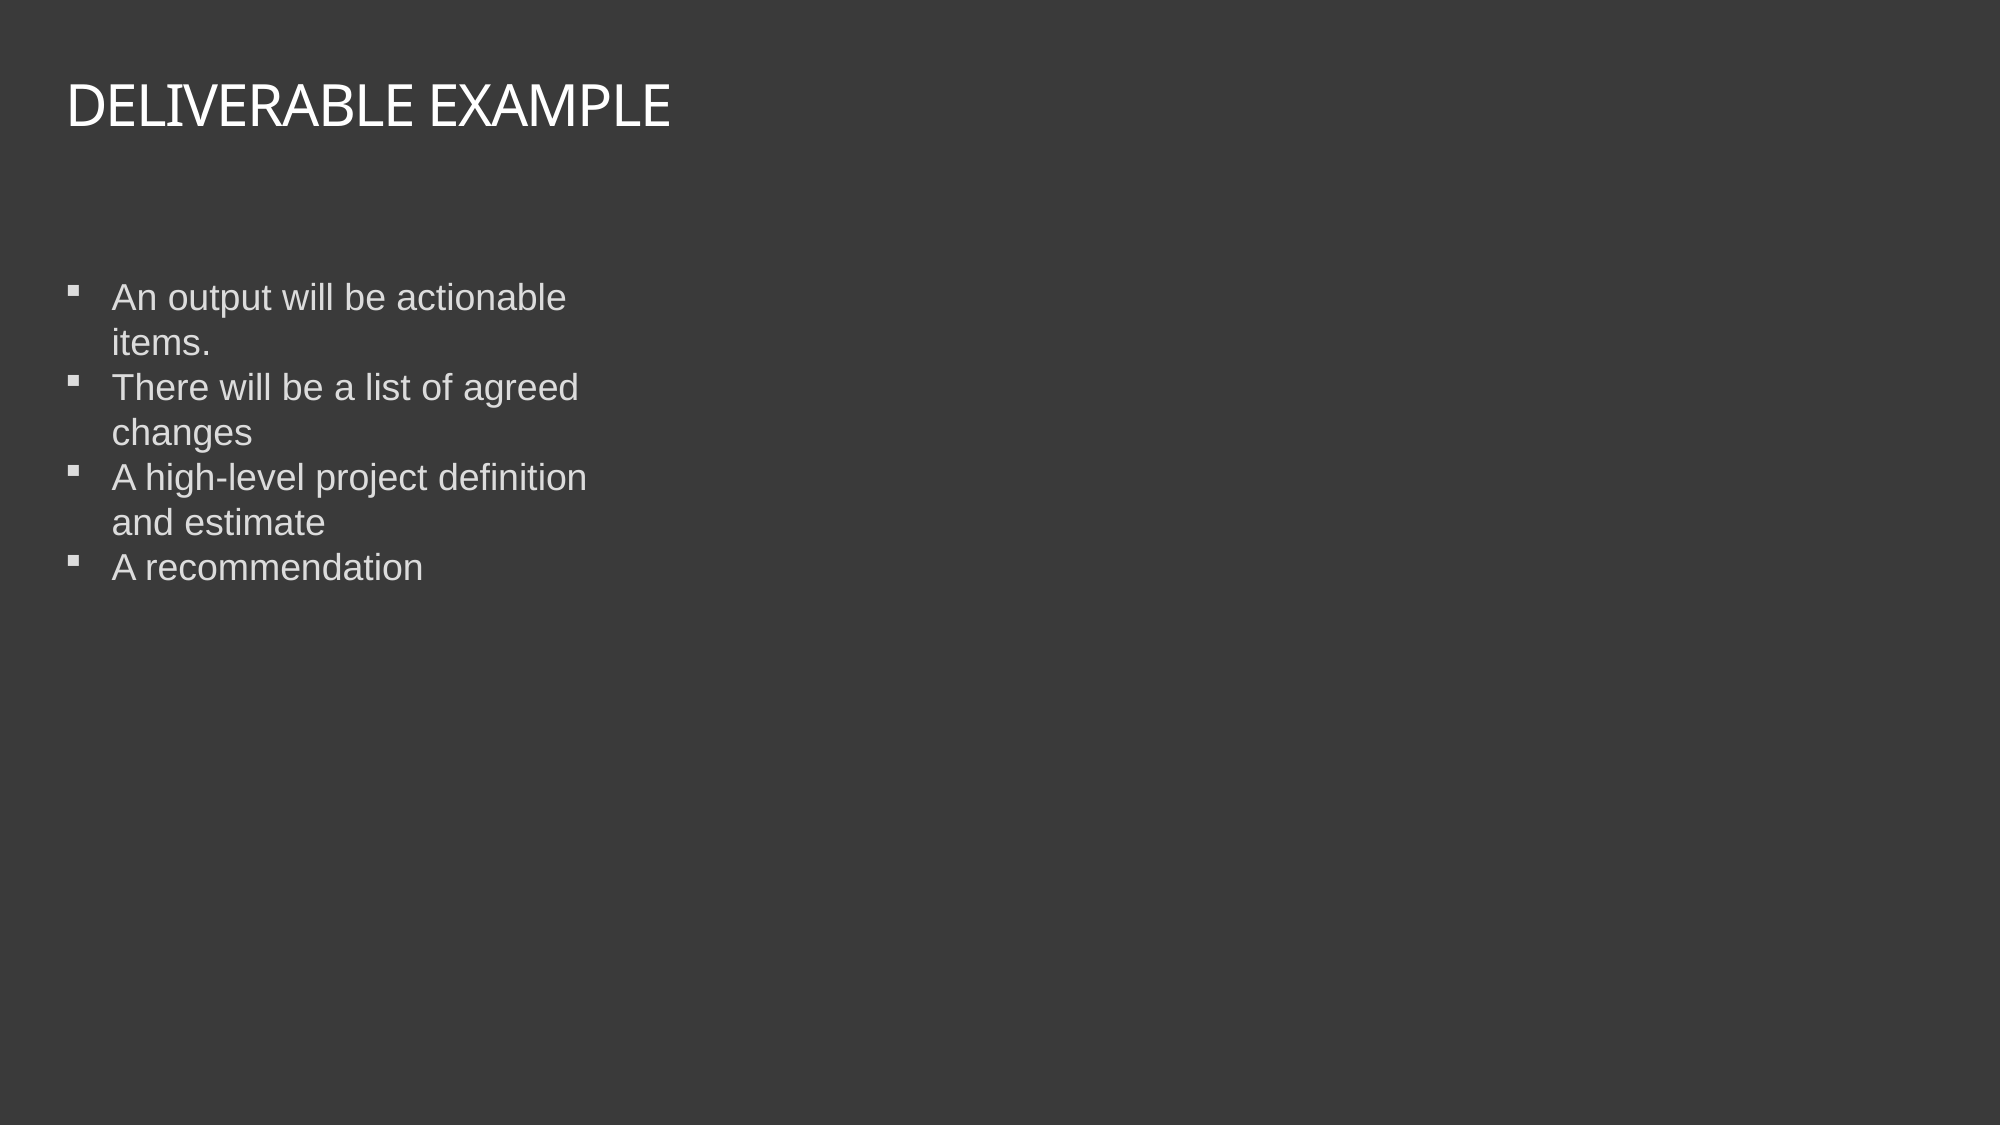

# Deliverable Example
An output will be actionable items.
There will be a list of agreed changes
A high-level project definition and estimate
A recommendation